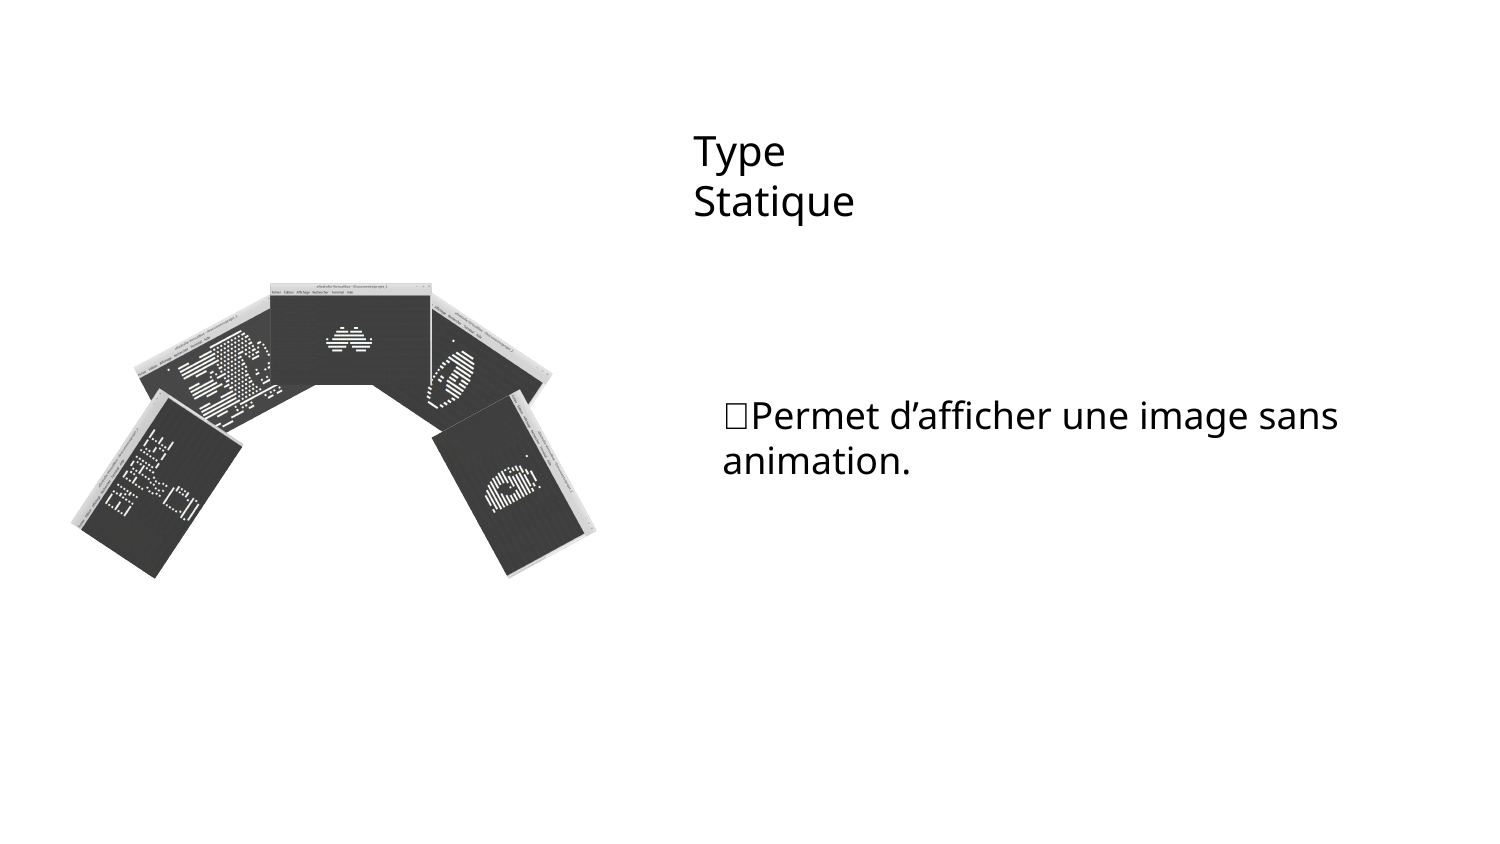

III. Les 3 types de ScreenSaver demandés
Type Statique
Permet d’afficher une image sans animation.